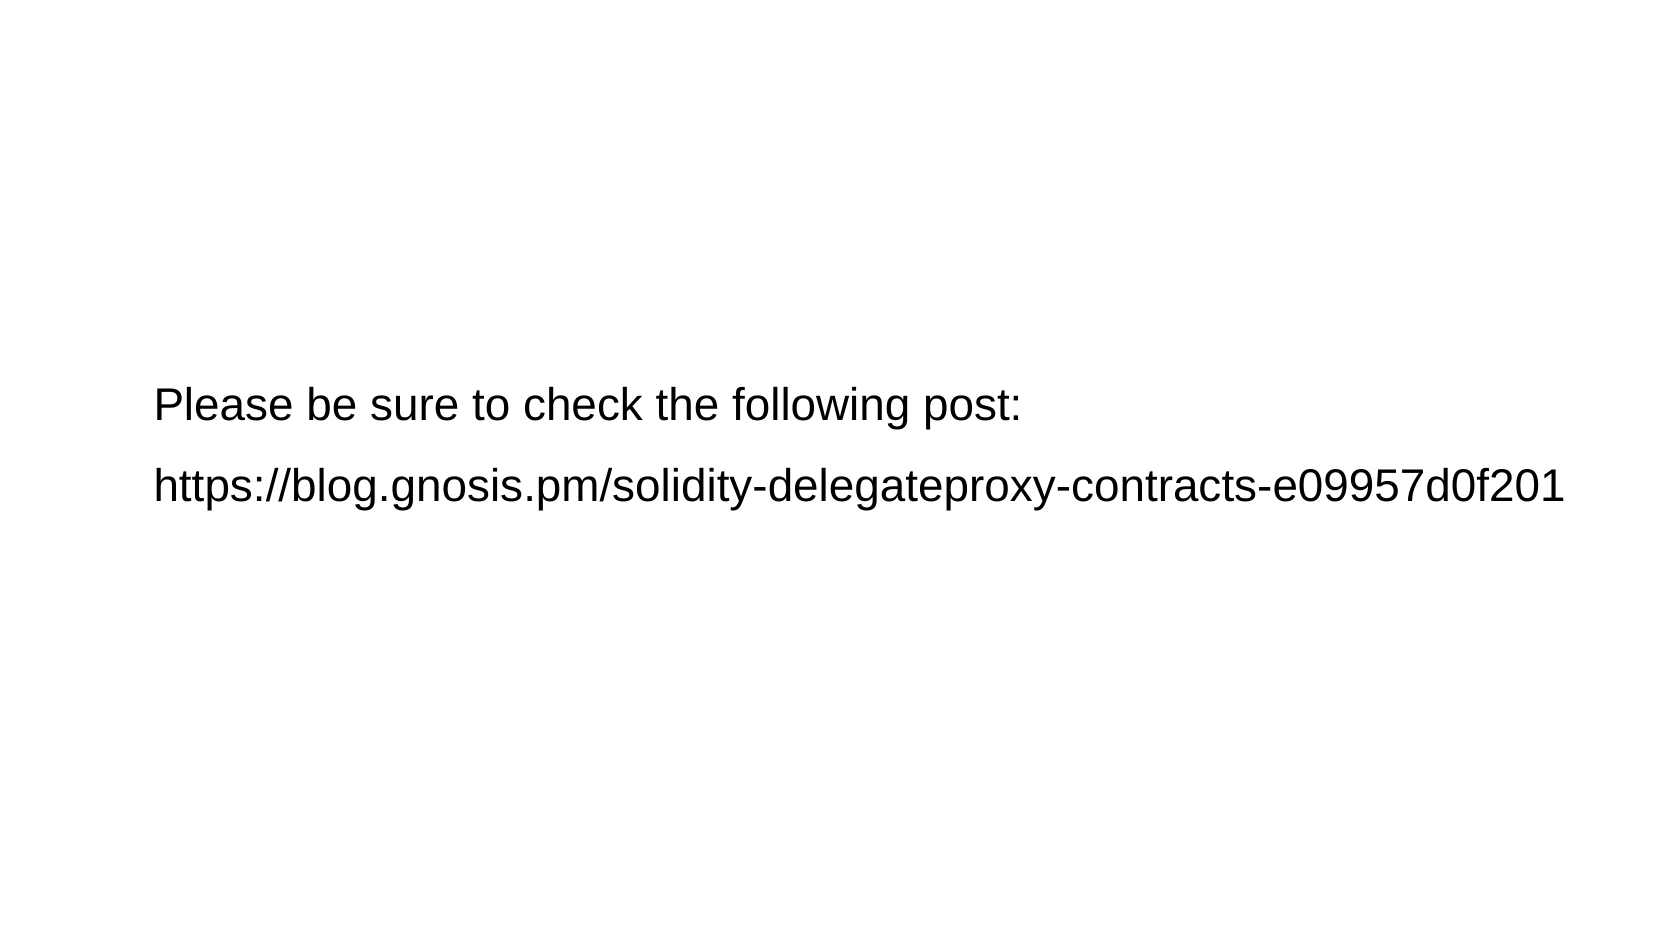

# Please be sure to check the following post:
https://blog.gnosis.pm/solidity-delegateproxy-contracts-e09957d0f201